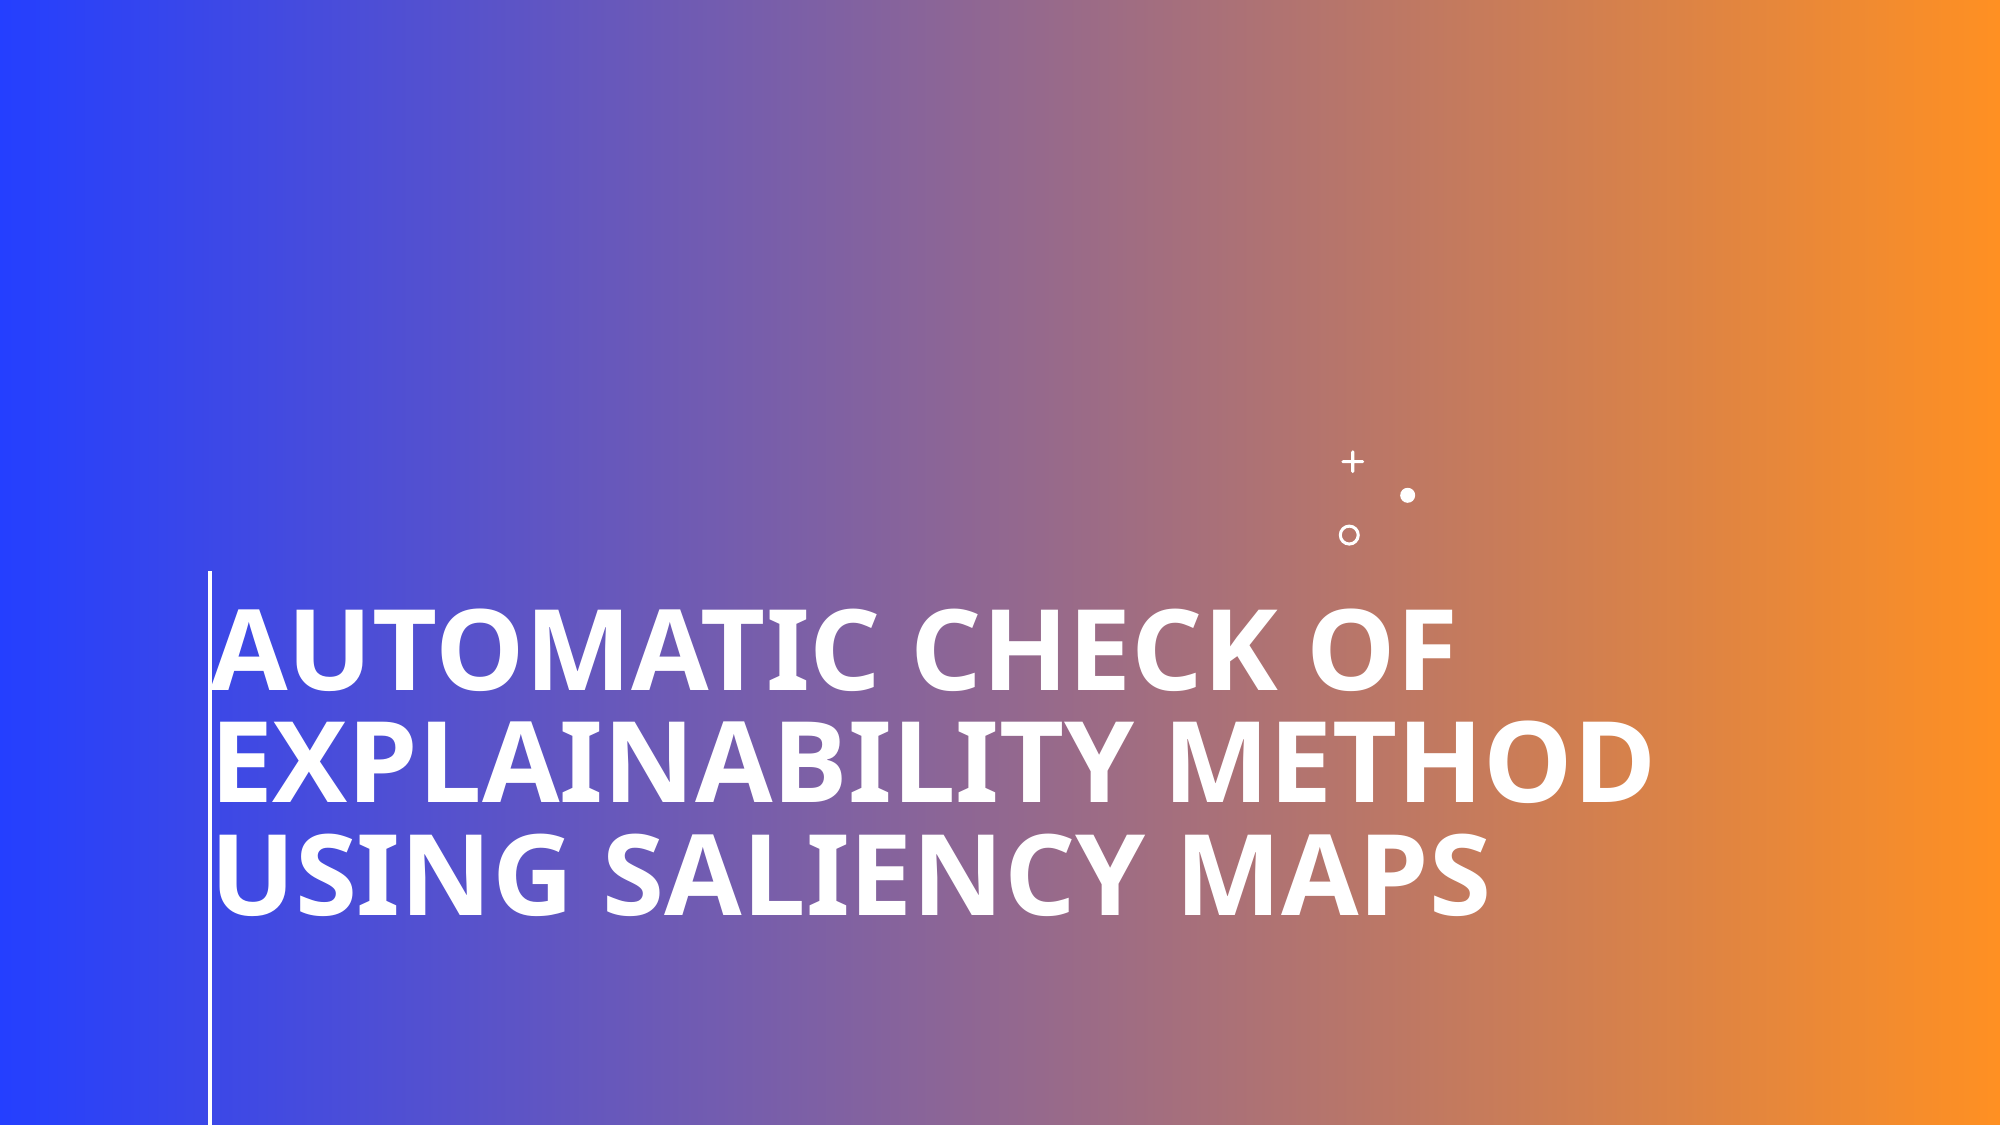

# Automatic check of explainability method using saliency maps